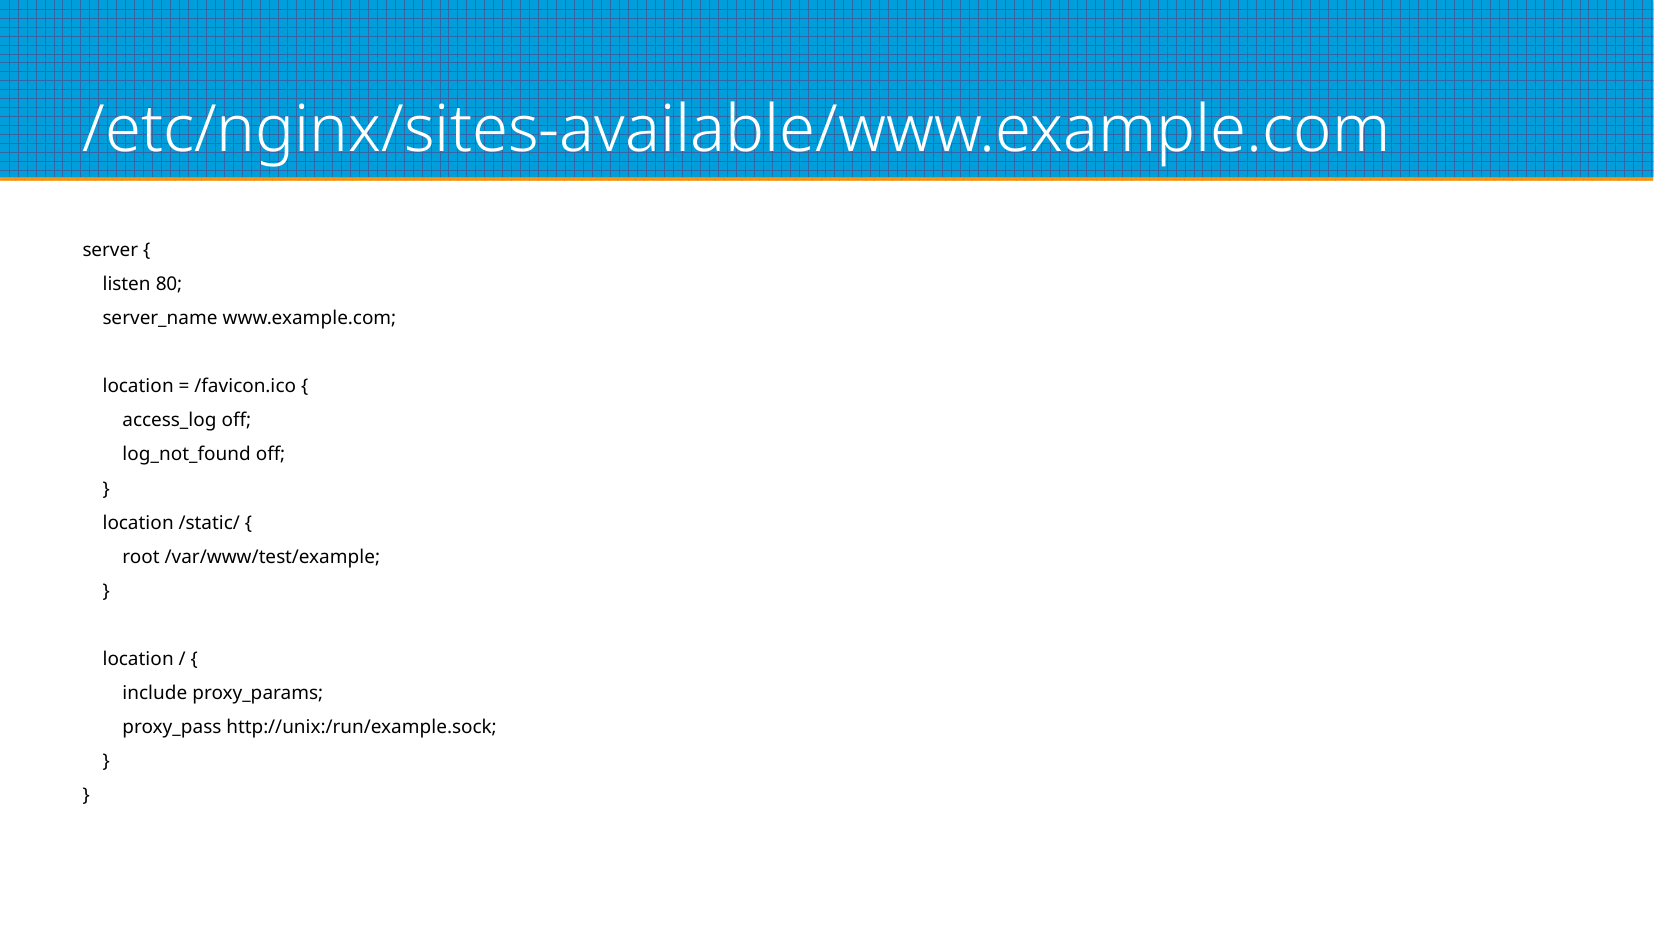

# /etc/nginx/sites-available/www.example.com
server {
 listen 80;
 server_name www.example.com;
 location = /favicon.ico {
 access_log off;
 log_not_found off;
 }
 location /static/ {
 root /var/www/test/example;
 }
 location / {
 include proxy_params;
 proxy_pass http://unix:/run/example.sock;
 }
}